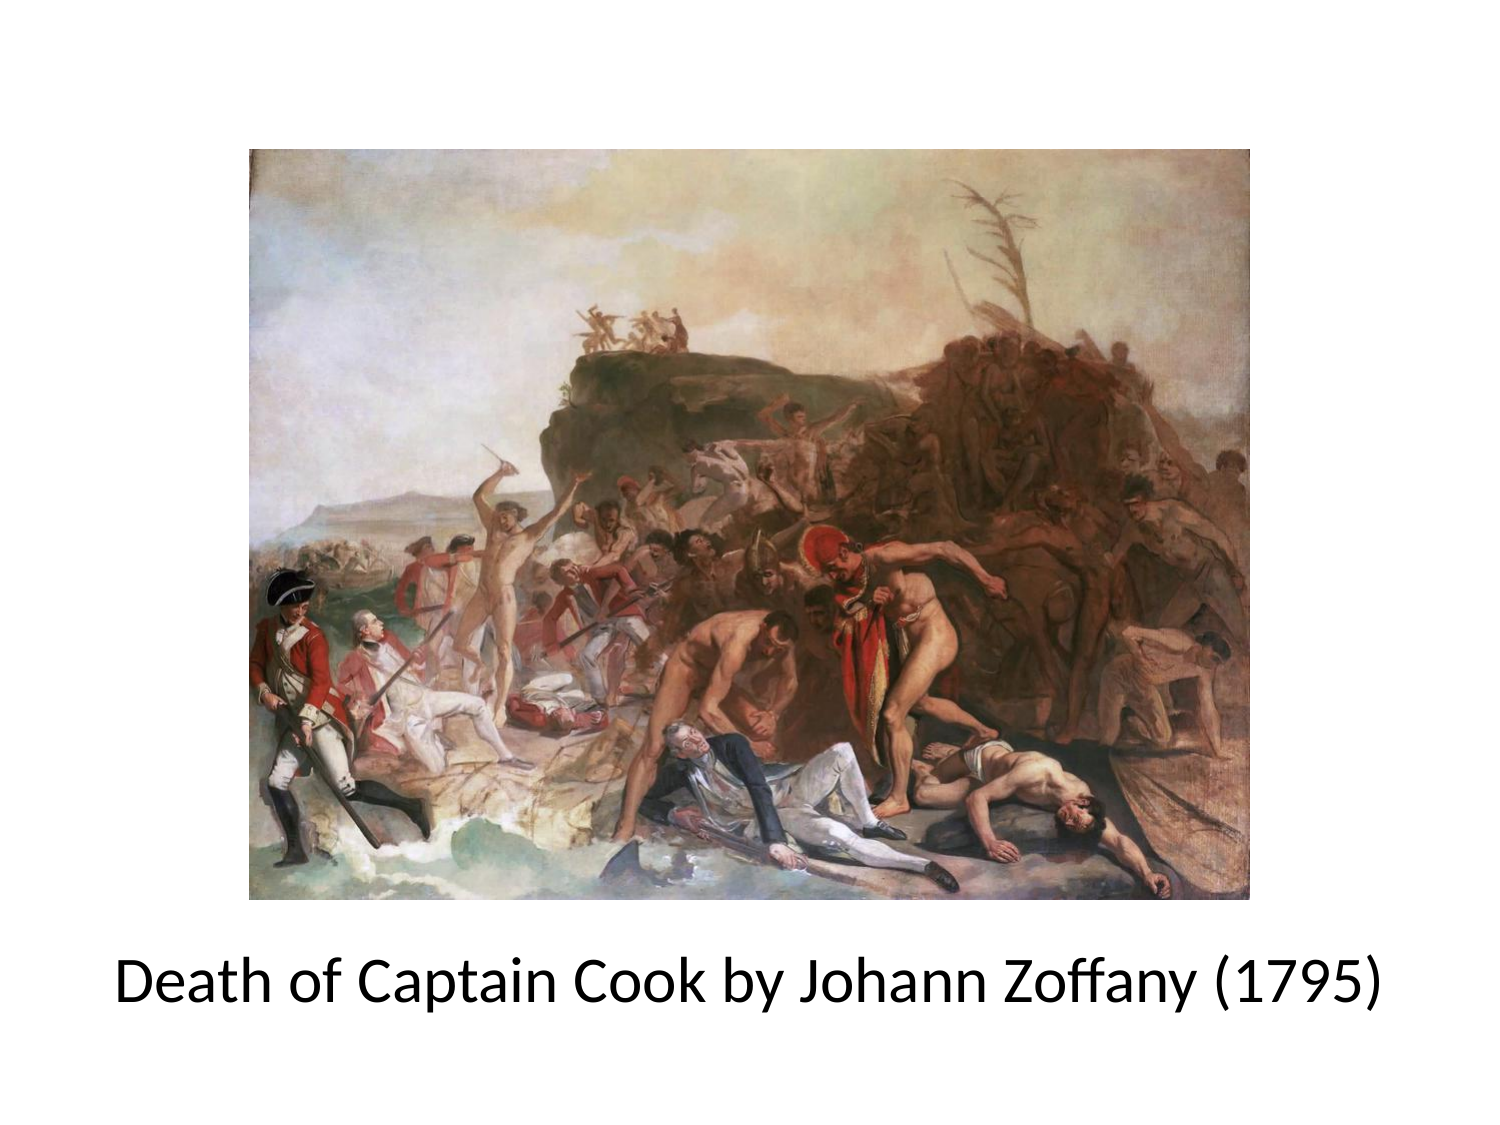

Death of Captain Cook by Johann Zoffany (1795)